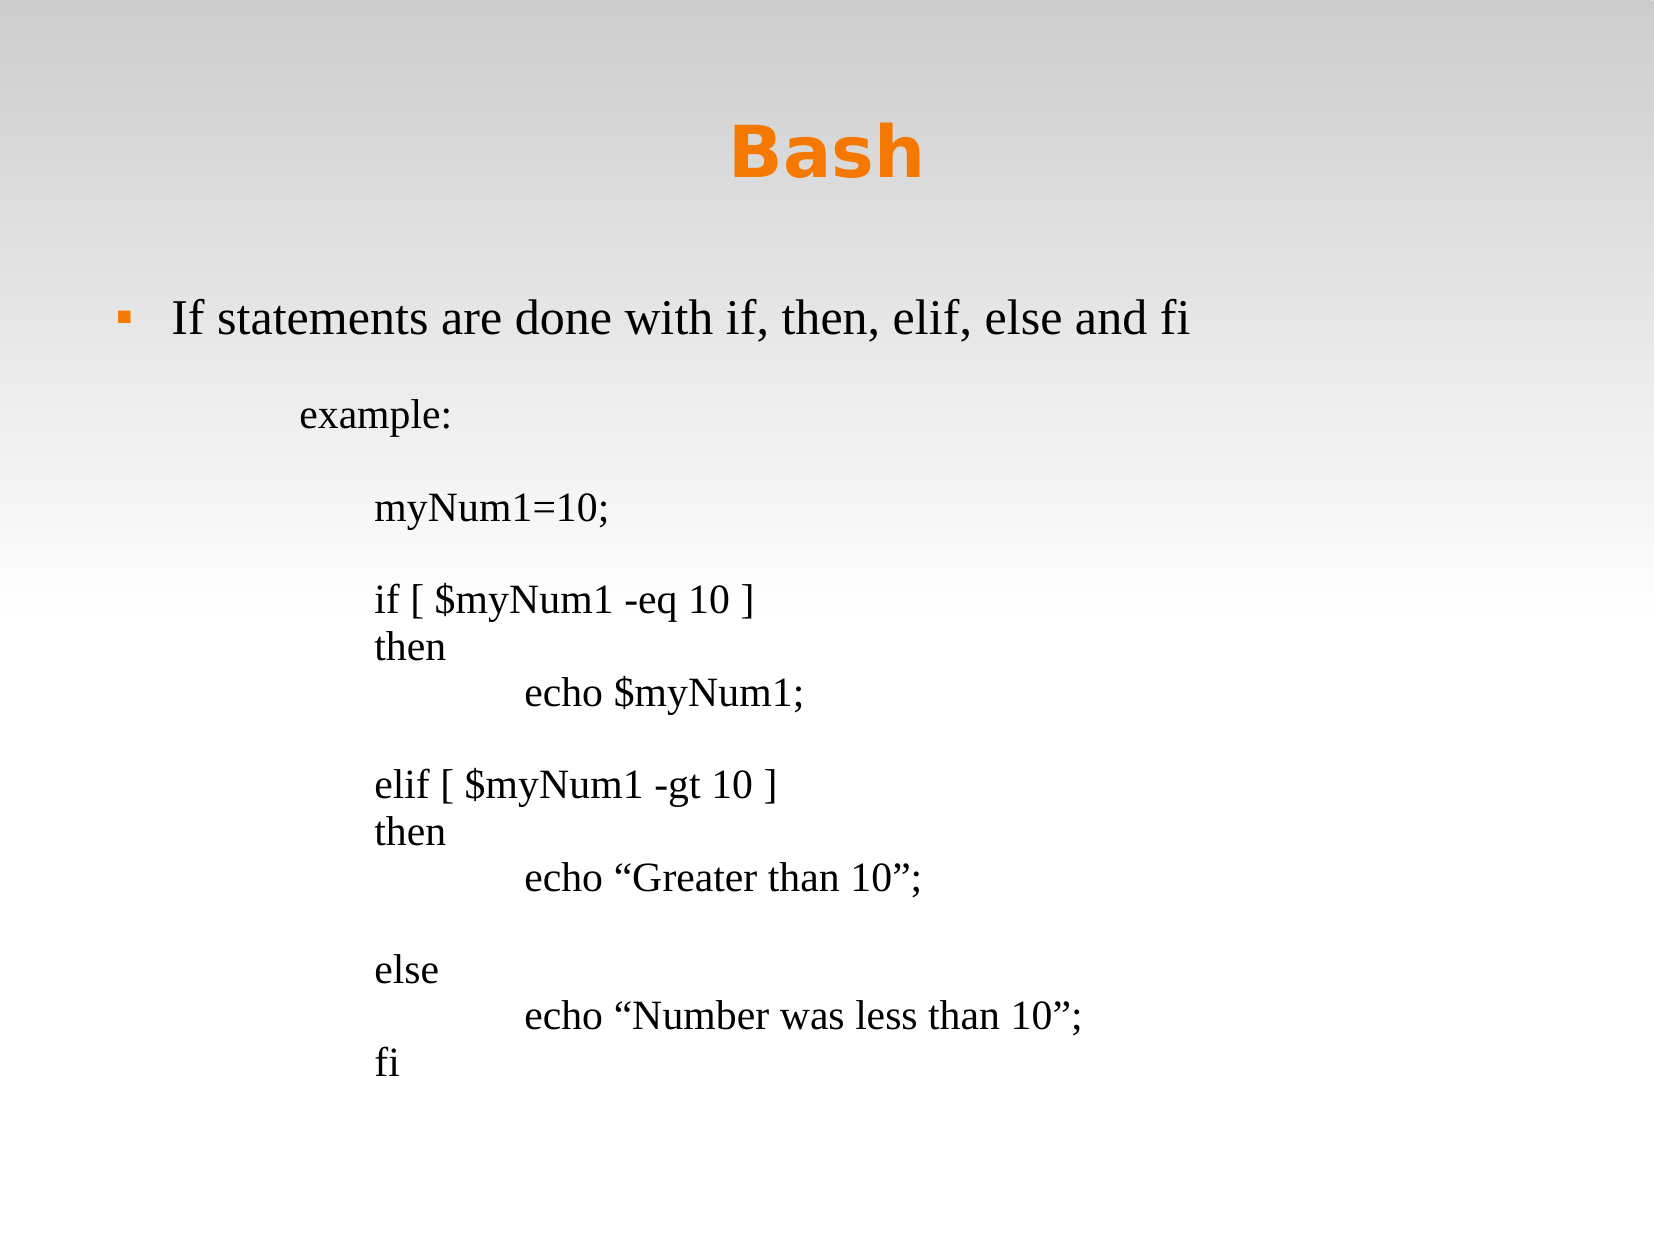

# Bash
If statements are done with if, then, elif, else and fi
	example:
		myNum1=10;
		if [ $myNum1 -eq 10 ]
		then
				echo $myNum1;
		elif [ $myNum1 -gt 10 ]
		then
				echo “Greater than 10”;
		else
				echo “Number was less than 10”;
		fi